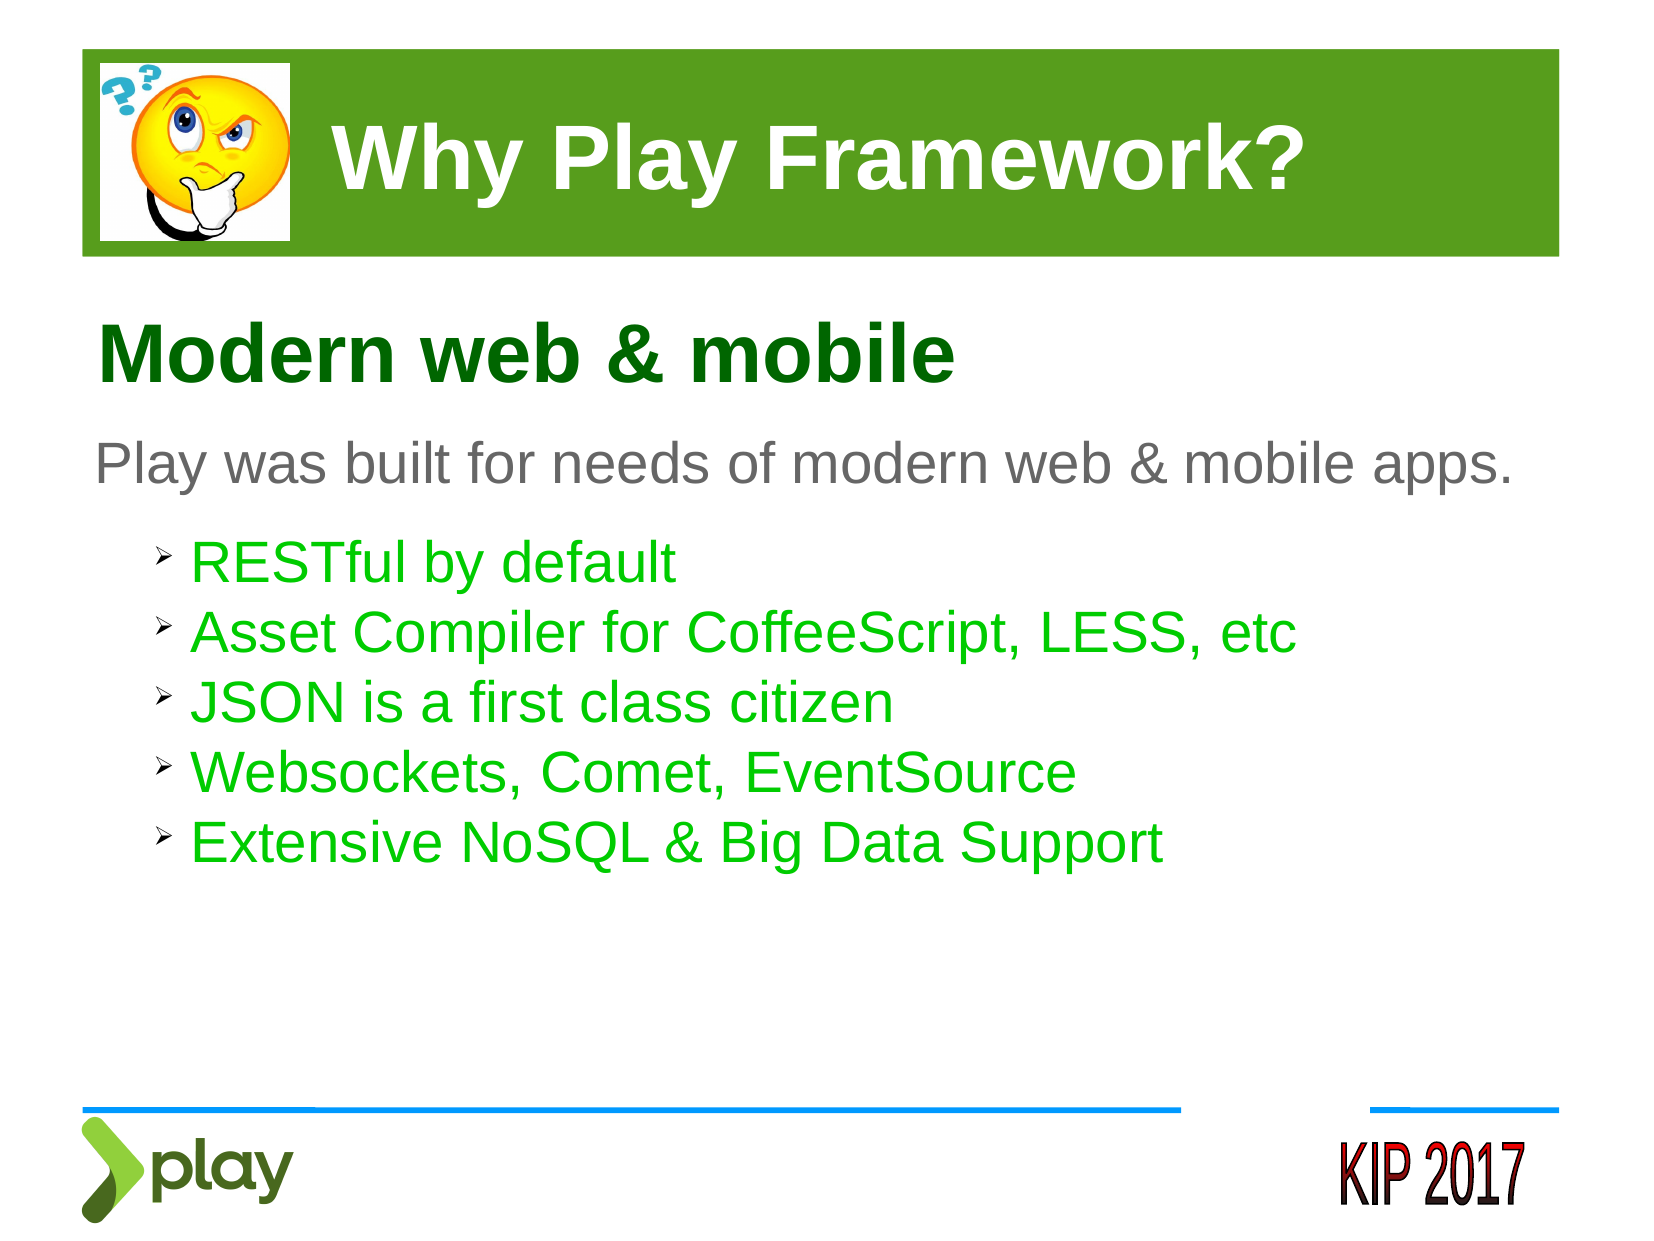

# Introduction to Play
Why Play Framework?
Modern web & mobile
Play was built for needs of modern web & mobile apps.
 RESTful by default
 Asset Compiler for CoffeeScript, LESS, etc
 JSON is a first class citizen
 Websockets, Comet, EventSource
 Extensive NoSQL & Big Data Support